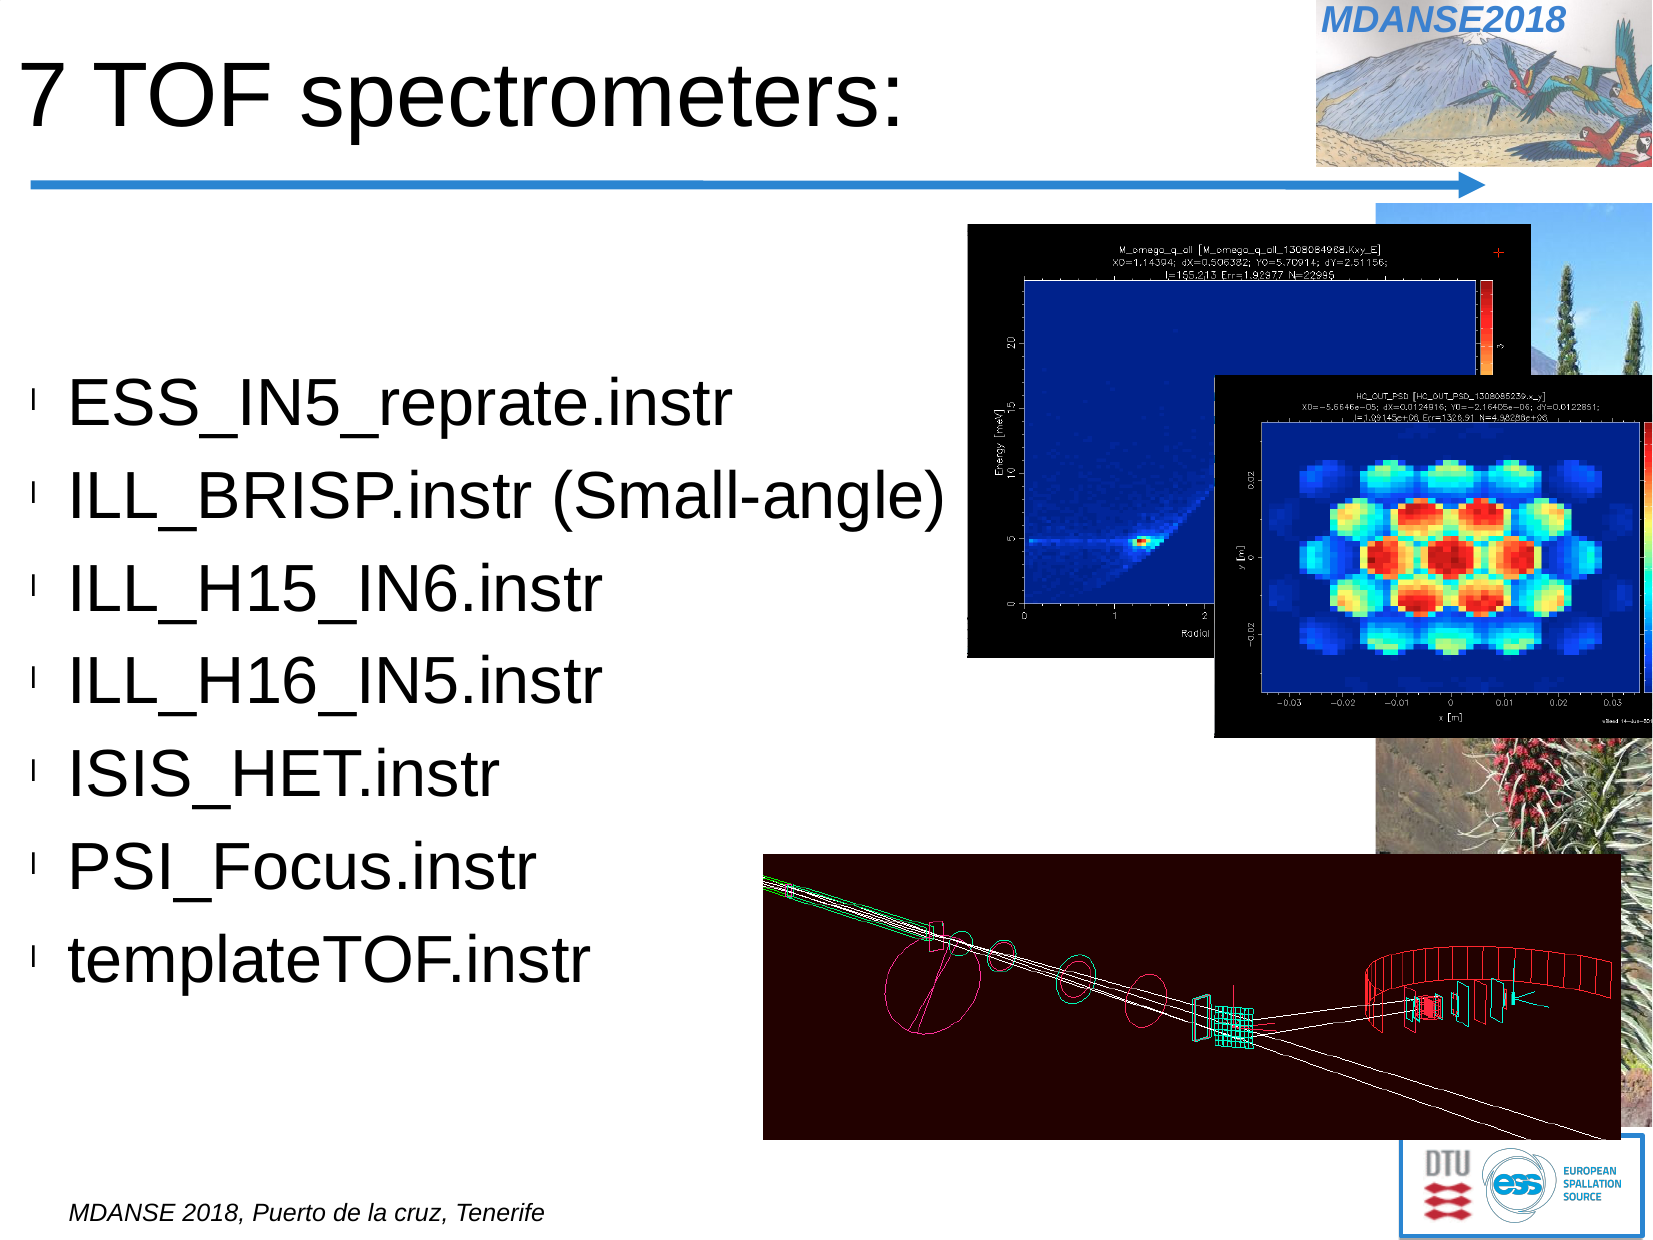

# 7 TOF spectrometers:
ESS_IN5_reprate.instr
ILL_BRISP.instr (Small-angle)
ILL_H15_IN6.instr
ILL_H16_IN5.instr
ISIS_HET.instr
PSI_Focus.instr
templateTOF.instr